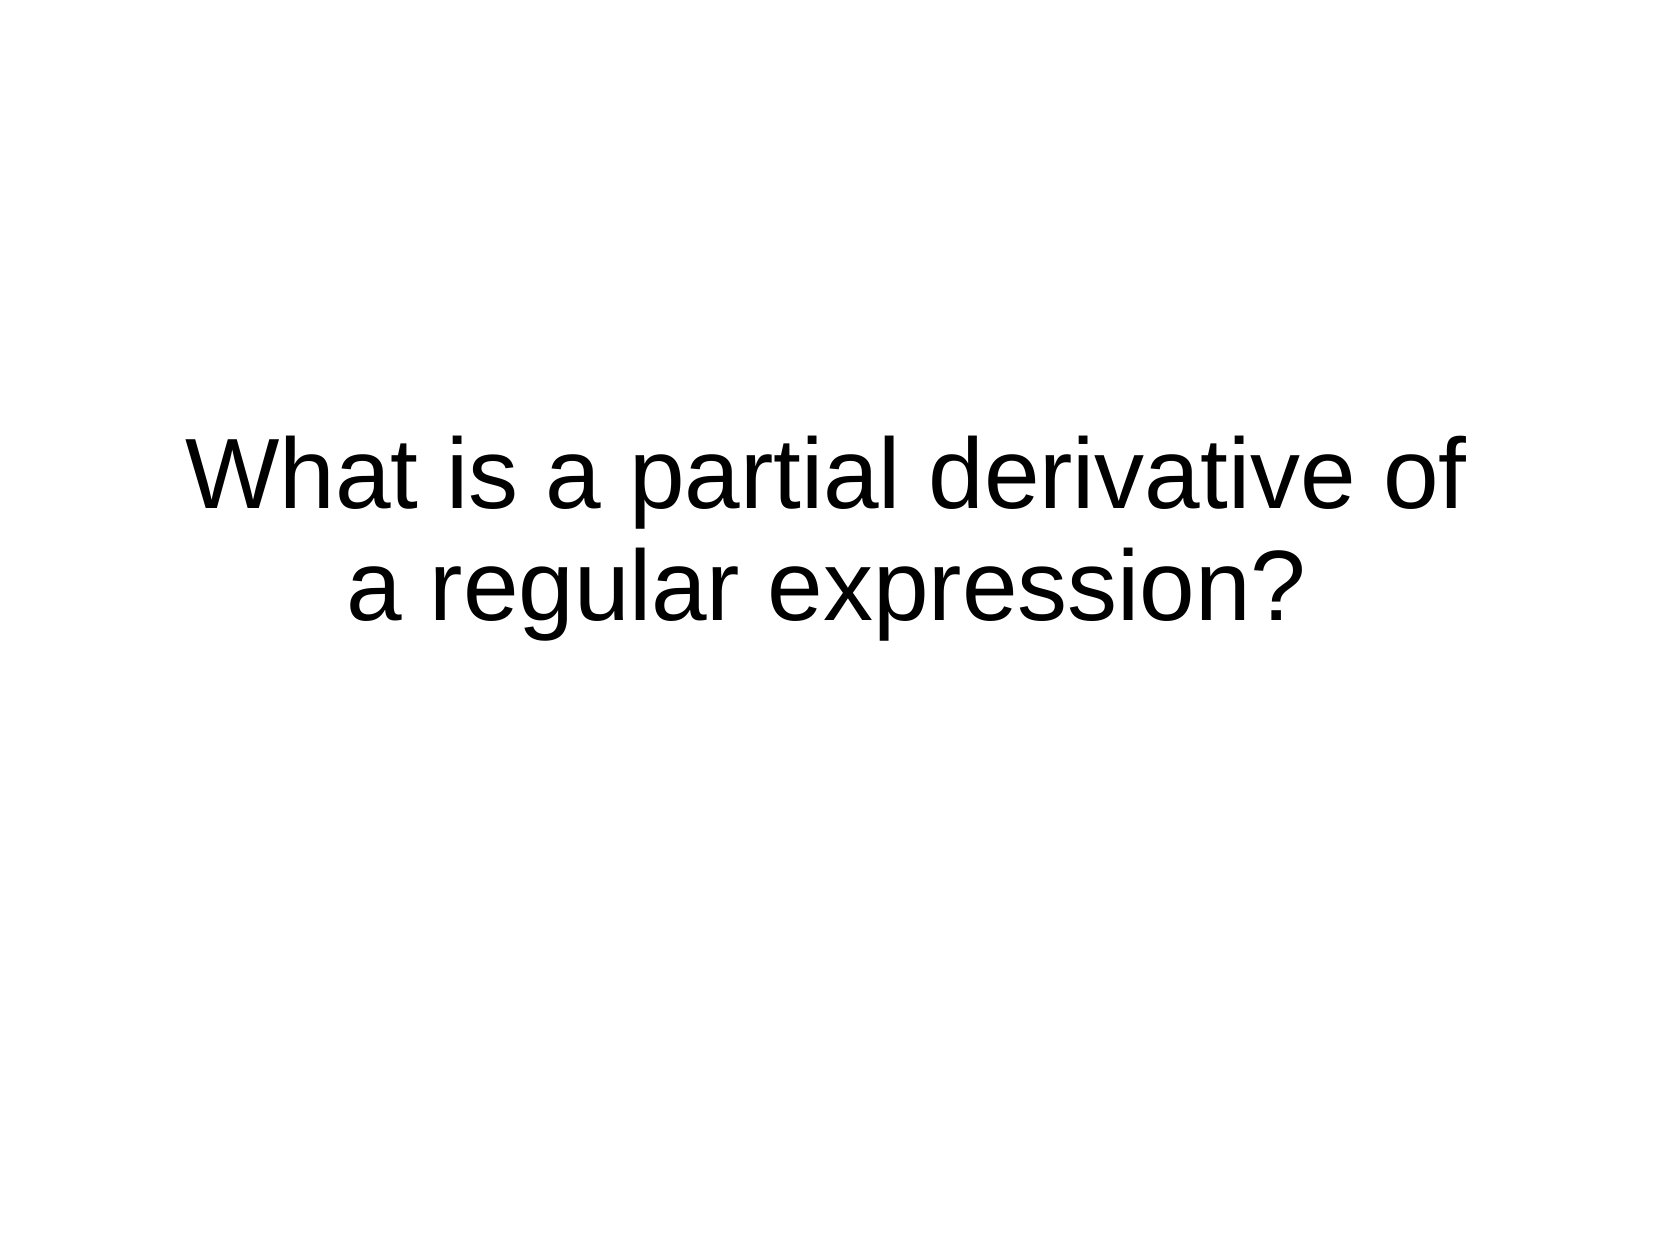

# What is a partial derivative of
a regular expression?